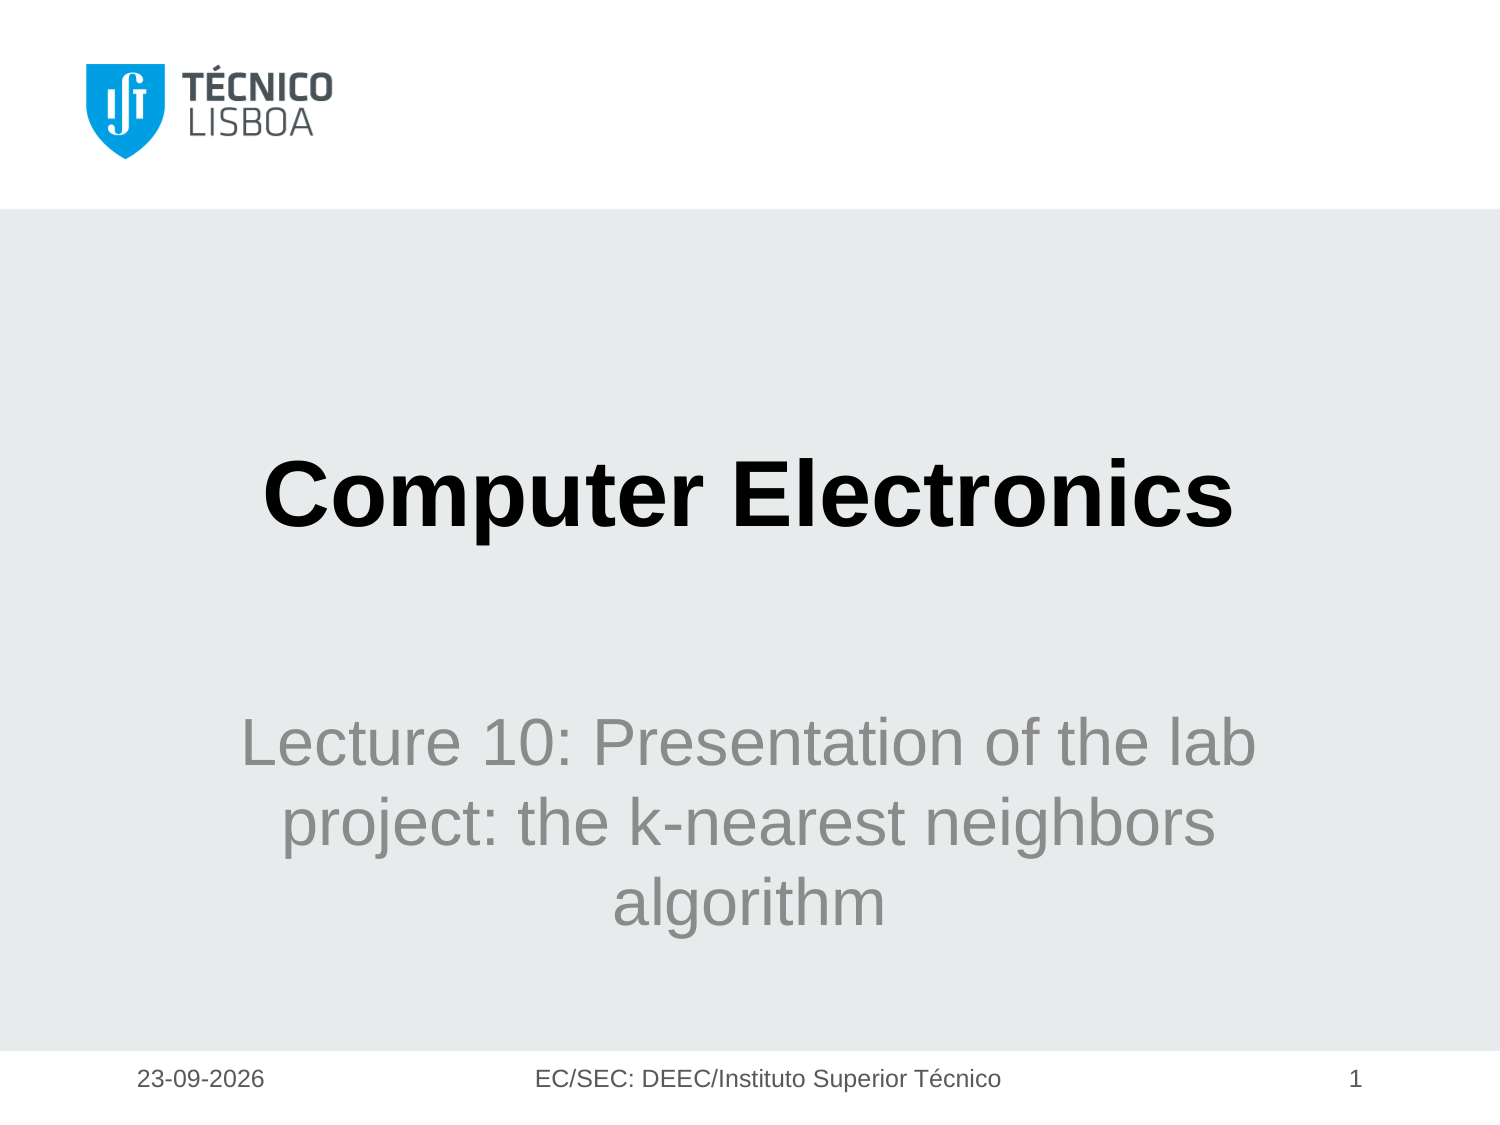

Computer Electronics
# Lecture 10: Presentation of the lab project: the k-nearest neighbors algorithm
EC/SEC: DEEC/Instituto Superior Técnico